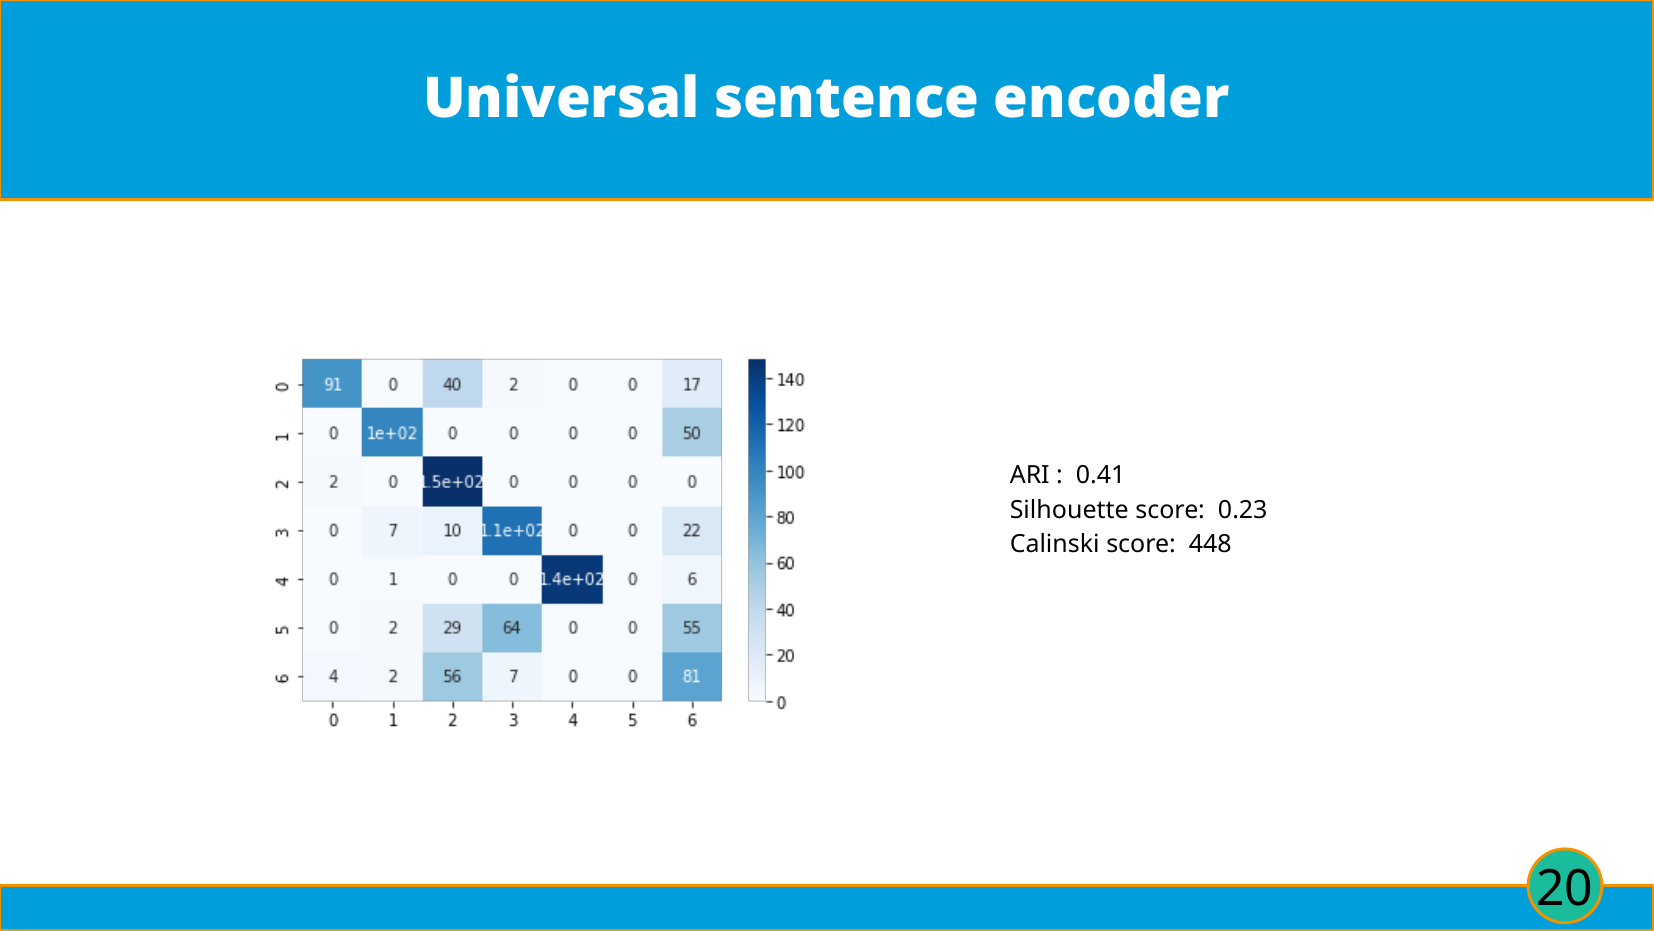

# Universal sentence encoder
ARI : 0.41
Silhouette score: 0.23
Calinski score: 448